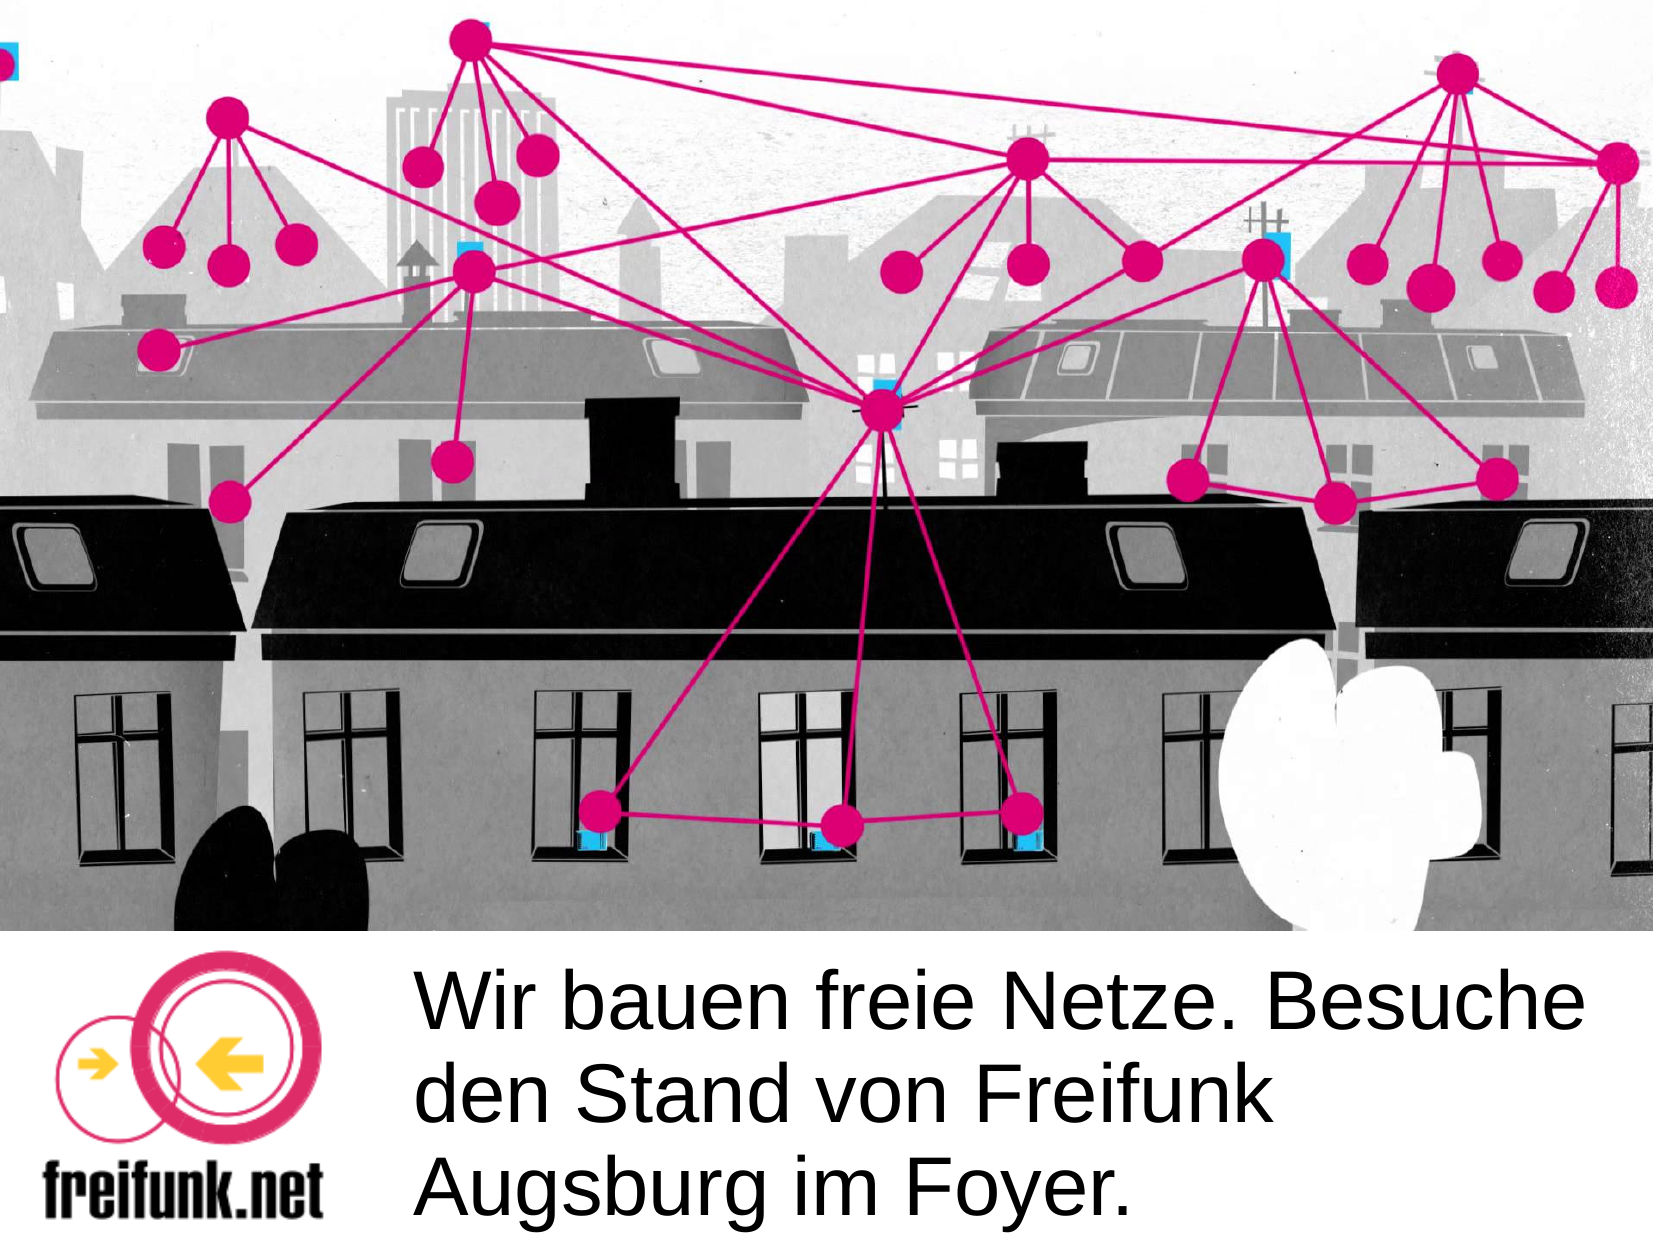

# Wir bauen freie Netze. Besuche den Stand von Freifunk Augsburg im Foyer.